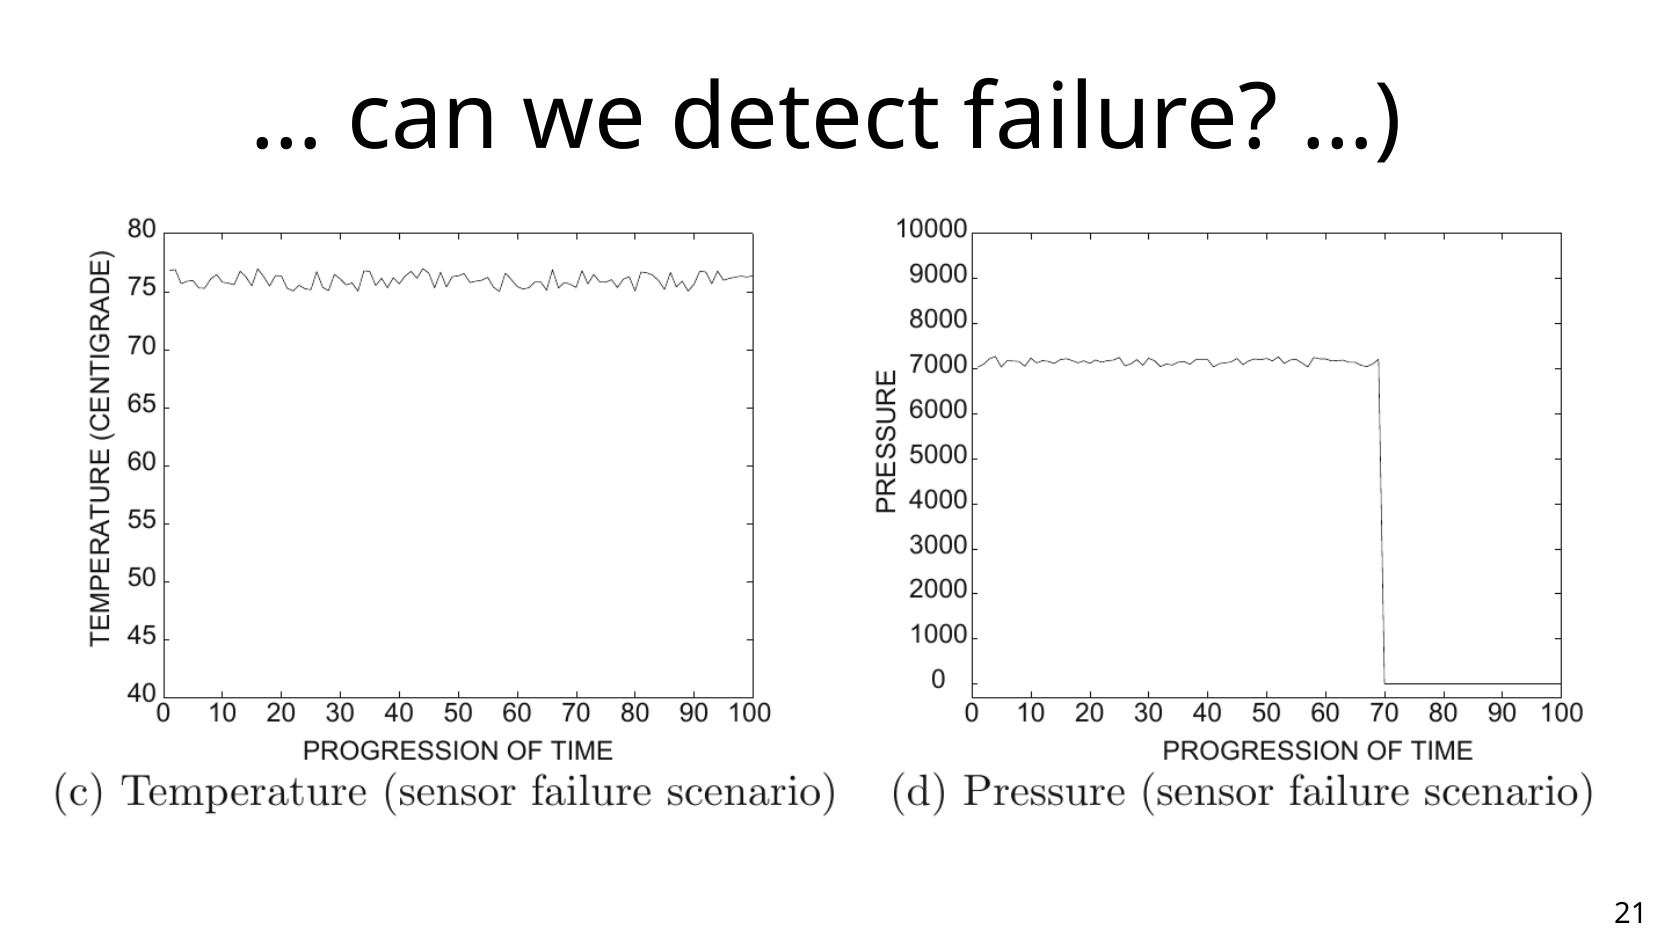

# … can we detect failure? …)
21